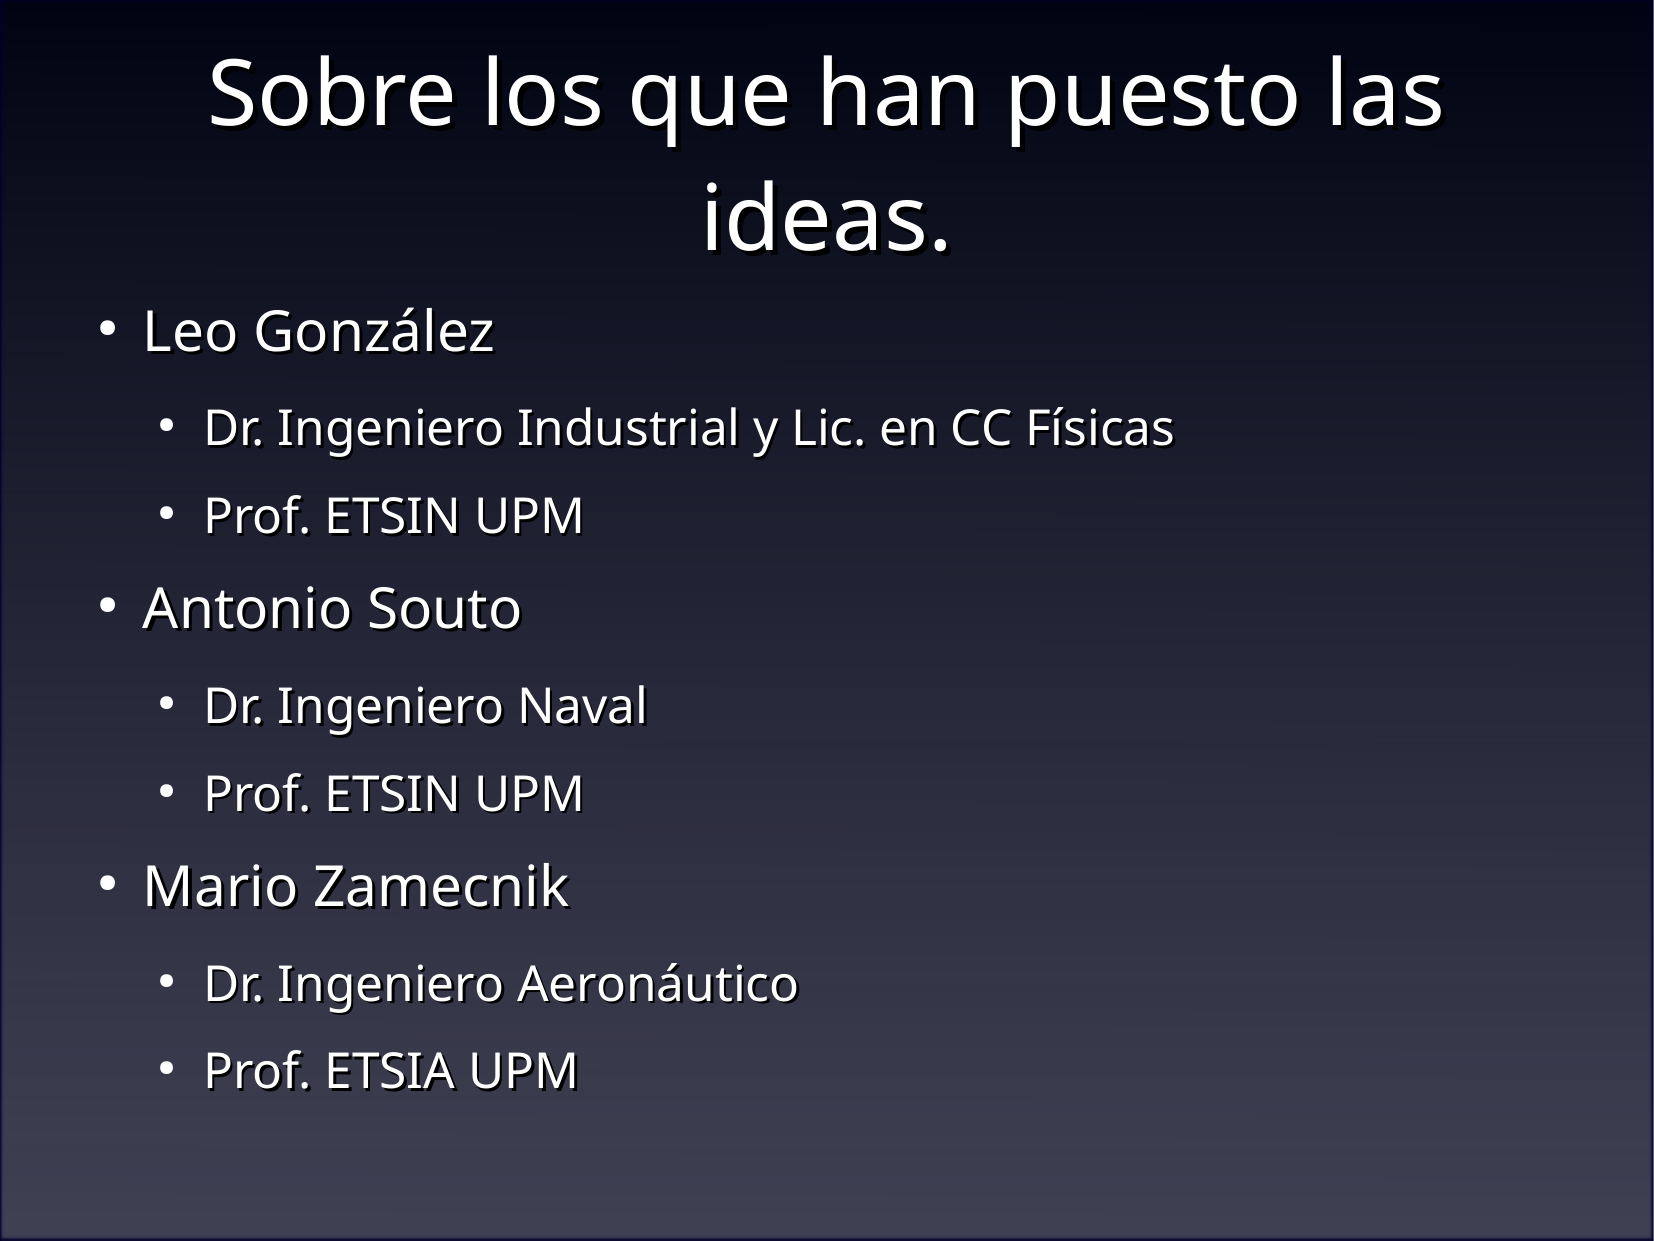

# Sobre los que han puesto las ideas.
Leo González
Dr. Ingeniero Industrial y Lic. en CC Físicas
Prof. ETSIN UPM
Antonio Souto
Dr. Ingeniero Naval
Prof. ETSIN UPM
Mario Zamecnik
Dr. Ingeniero Aeronáutico
Prof. ETSIA UPM